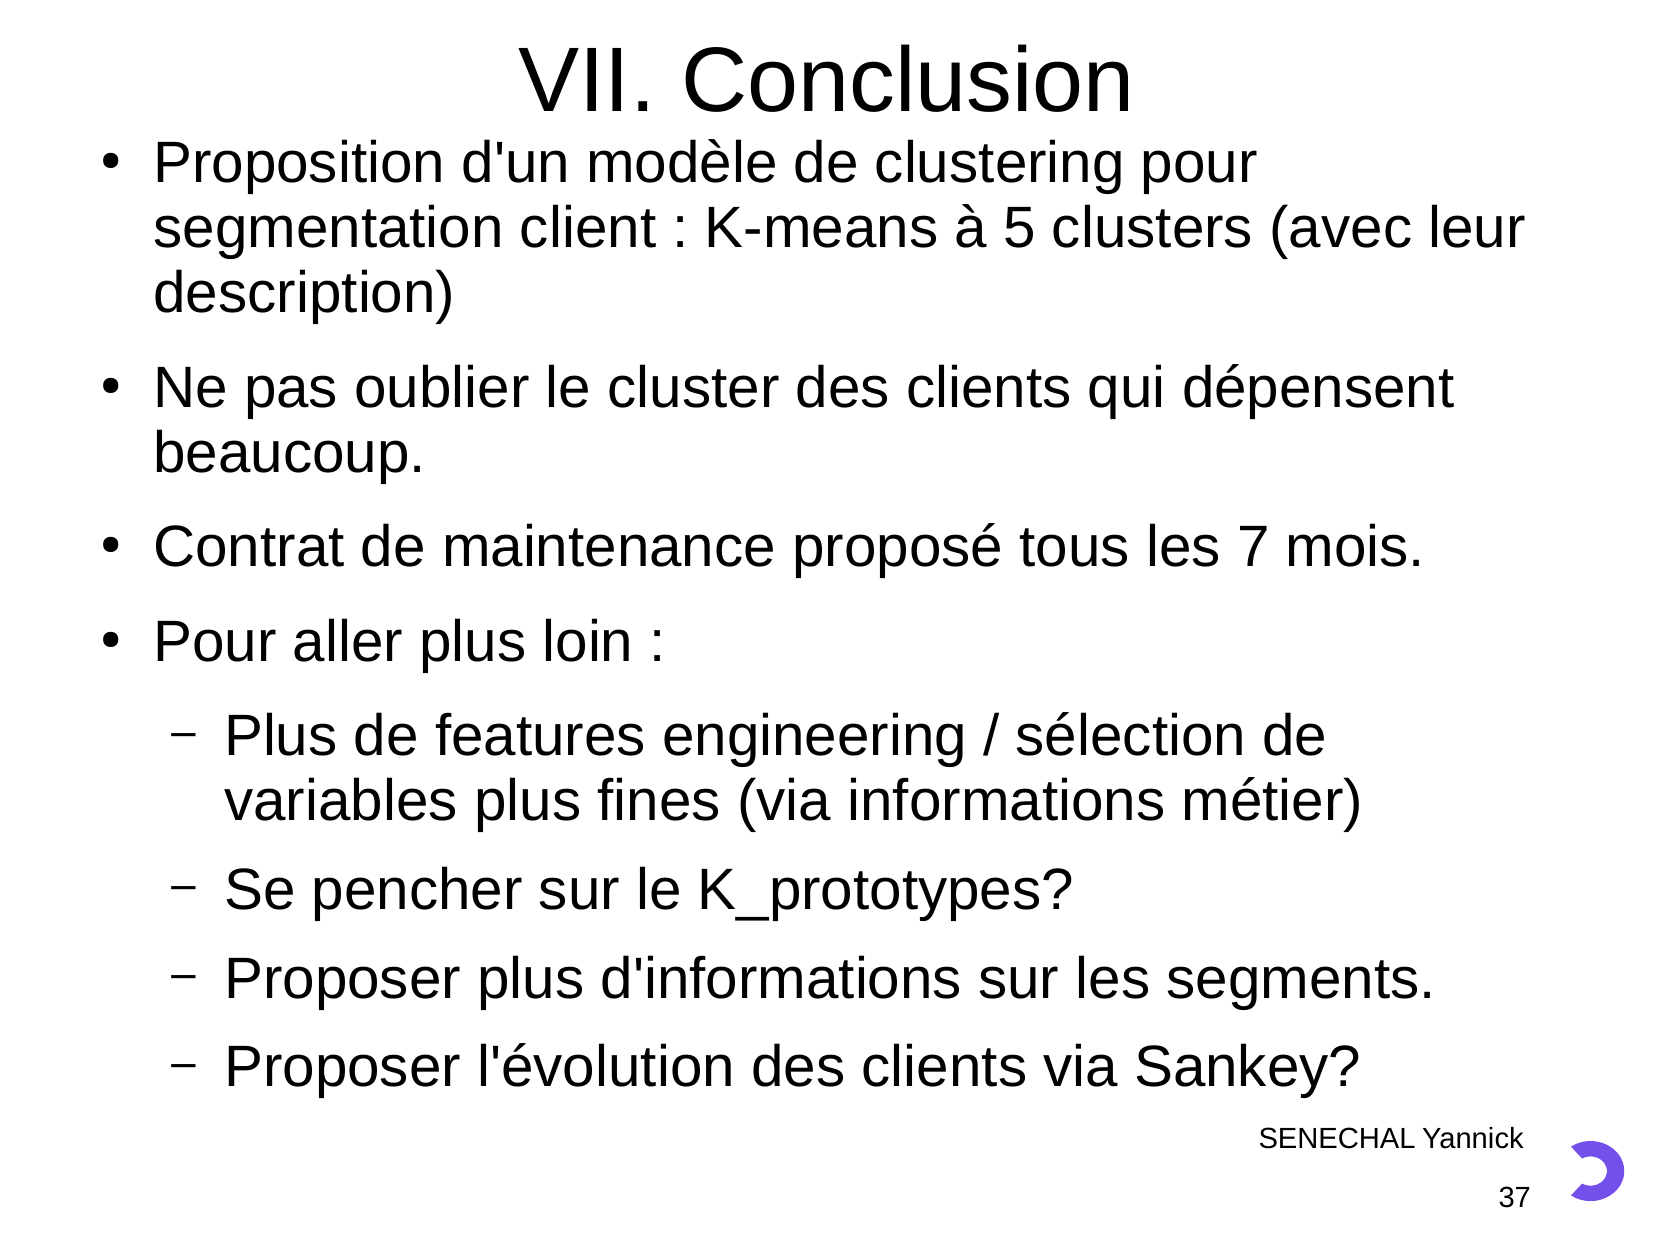

# VII. Conclusion
Proposition d'un modèle de clustering pour segmentation client : K-means à 5 clusters (avec leur description)
Ne pas oublier le cluster des clients qui dépensent beaucoup.
Contrat de maintenance proposé tous les 7 mois.
Pour aller plus loin :
Plus de features engineering / sélection de variables plus fines (via informations métier)
Se pencher sur le K_prototypes?
Proposer plus d'informations sur les segments.
Proposer l'évolution des clients via Sankey?
SENECHAL Yannick
37